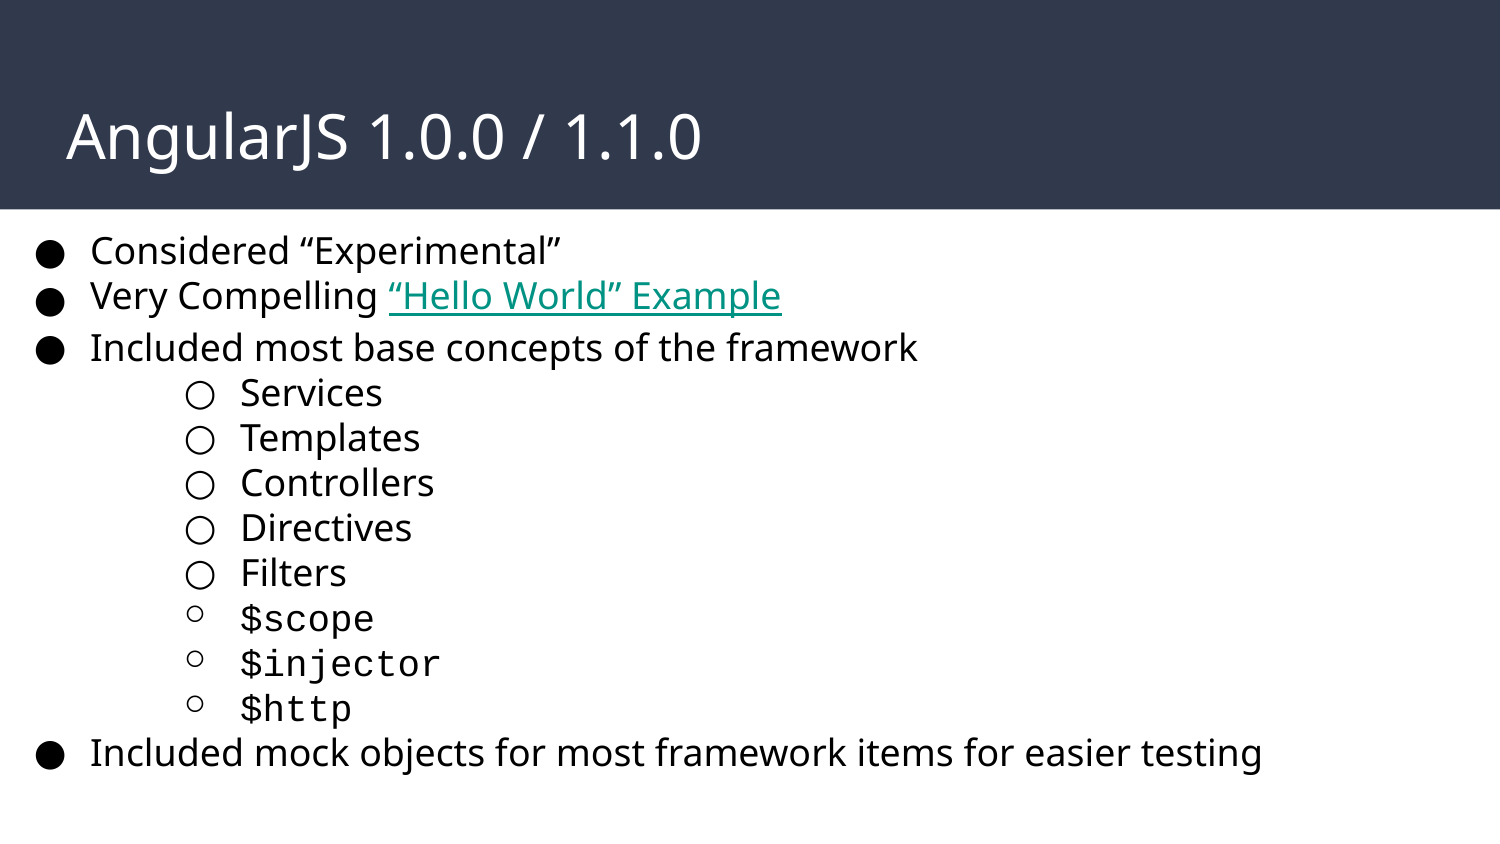

# AngularJS 1.0.0 / 1.1.0
Considered “Experimental”
Very Compelling “Hello World” Example
Included most base concepts of the framework
Services
Templates
Controllers
Directives
Filters
$scope
$injector
$http
Included mock objects for most framework items for easier testing